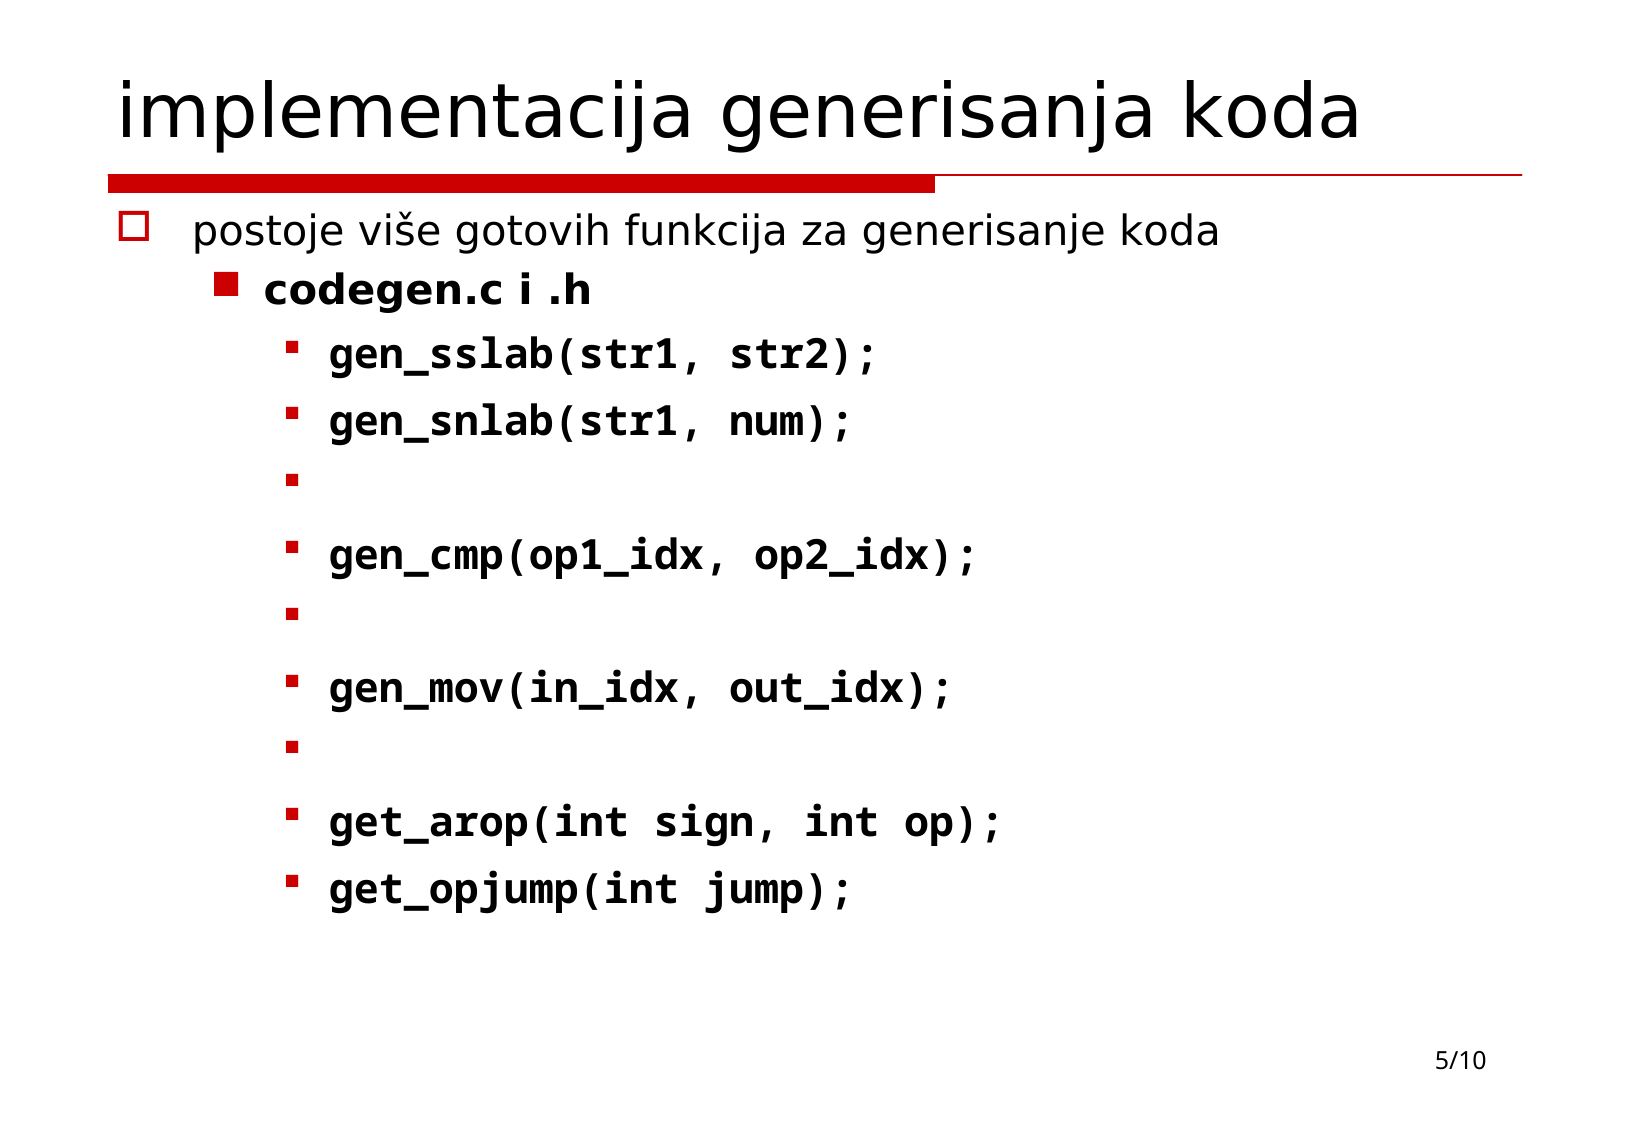

# implementacija generisanja koda
postoje više gotovih funkcija za generisanje koda
codegen.c i .h
gen_sslab(str1, str2);
gen_snlab(str1, num);
gen_cmp(op1_idx, op2_idx);
gen_mov(in_idx, out_idx);
get_arop(int sign, int op);
get_opjump(int jump);
5